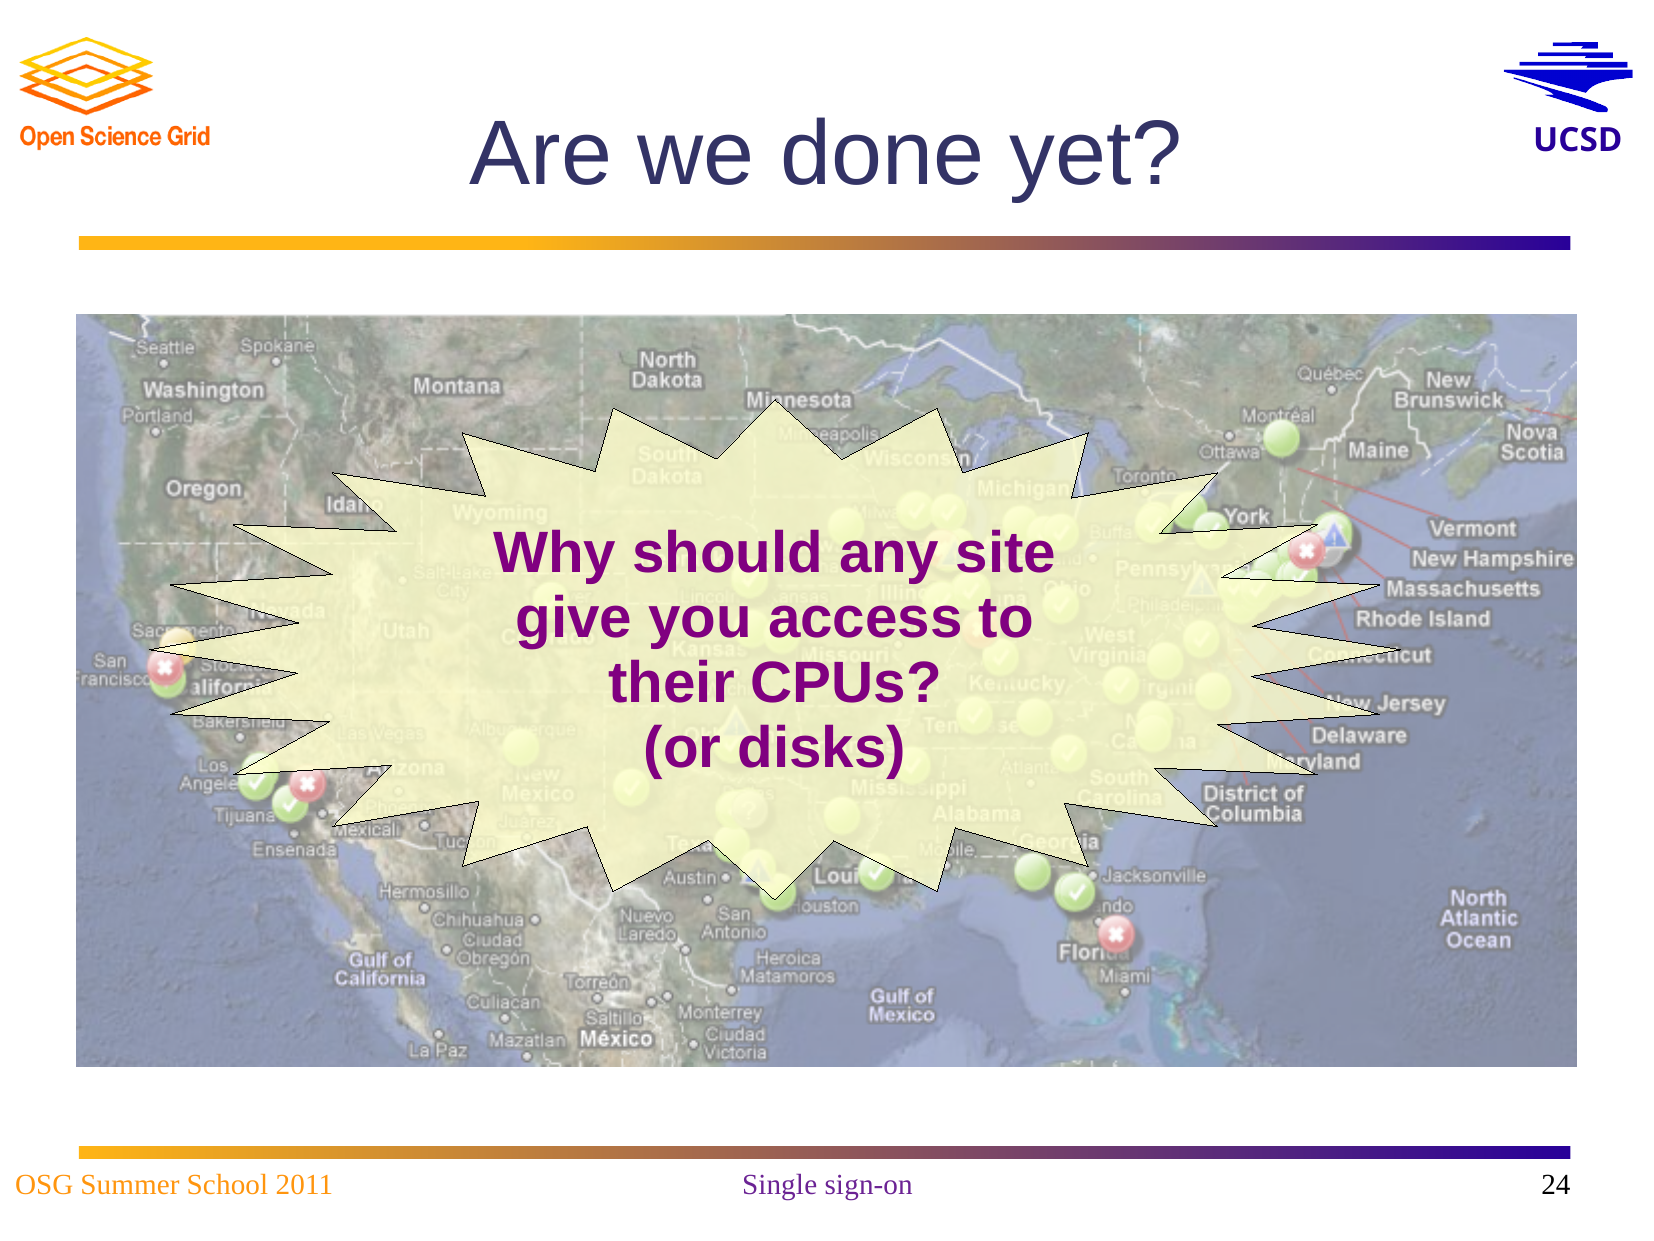

# Are we done yet?
Why should any site
give you access to
their CPUs?
(or disks)
OSG Summer School 2011
Single sign-on
24